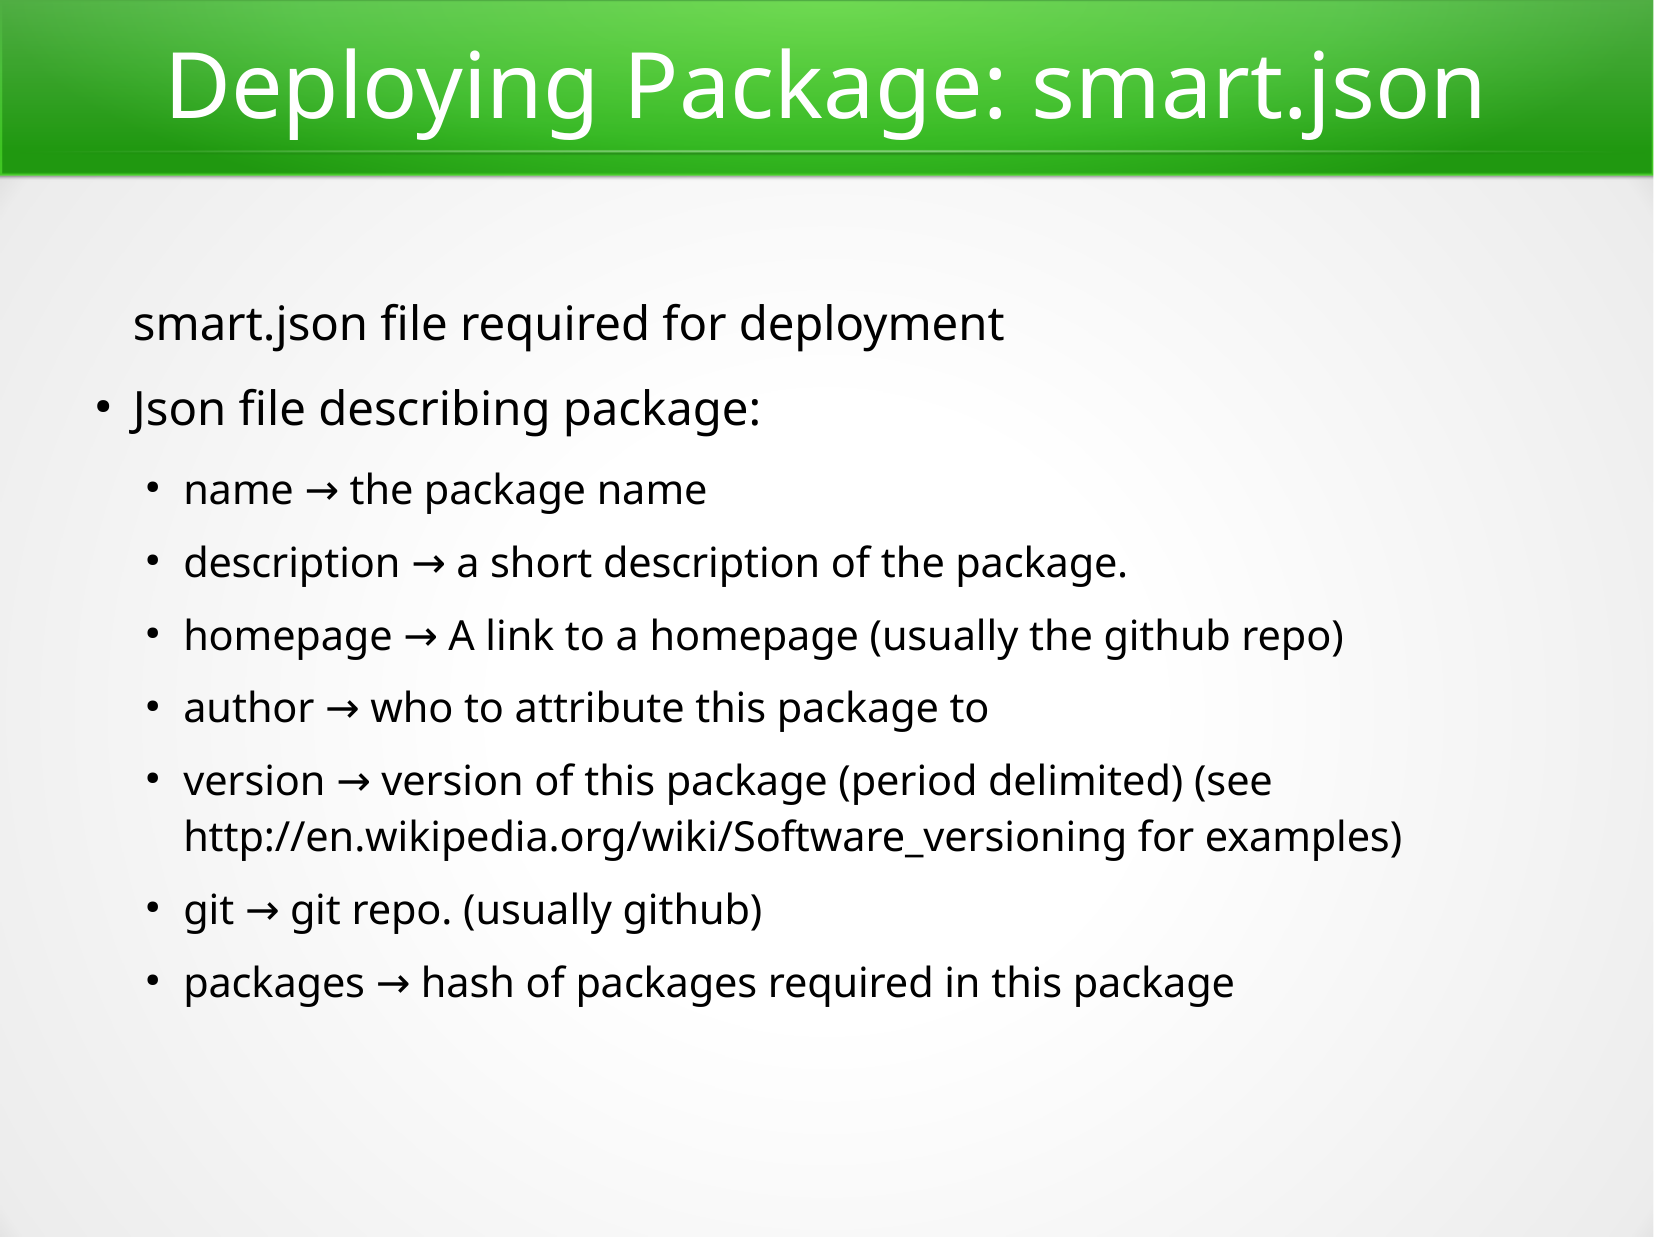

# Deploying Package: smart.json
smart.json file required for deployment
Json file describing package:
name → the package name
description → a short description of the package.
homepage → A link to a homepage (usually the github repo)
author → who to attribute this package to
version → version of this package (period delimited) (see http://en.wikipedia.org/wiki/Software_versioning for examples)
git → git repo. (usually github)
packages → hash of packages required in this package